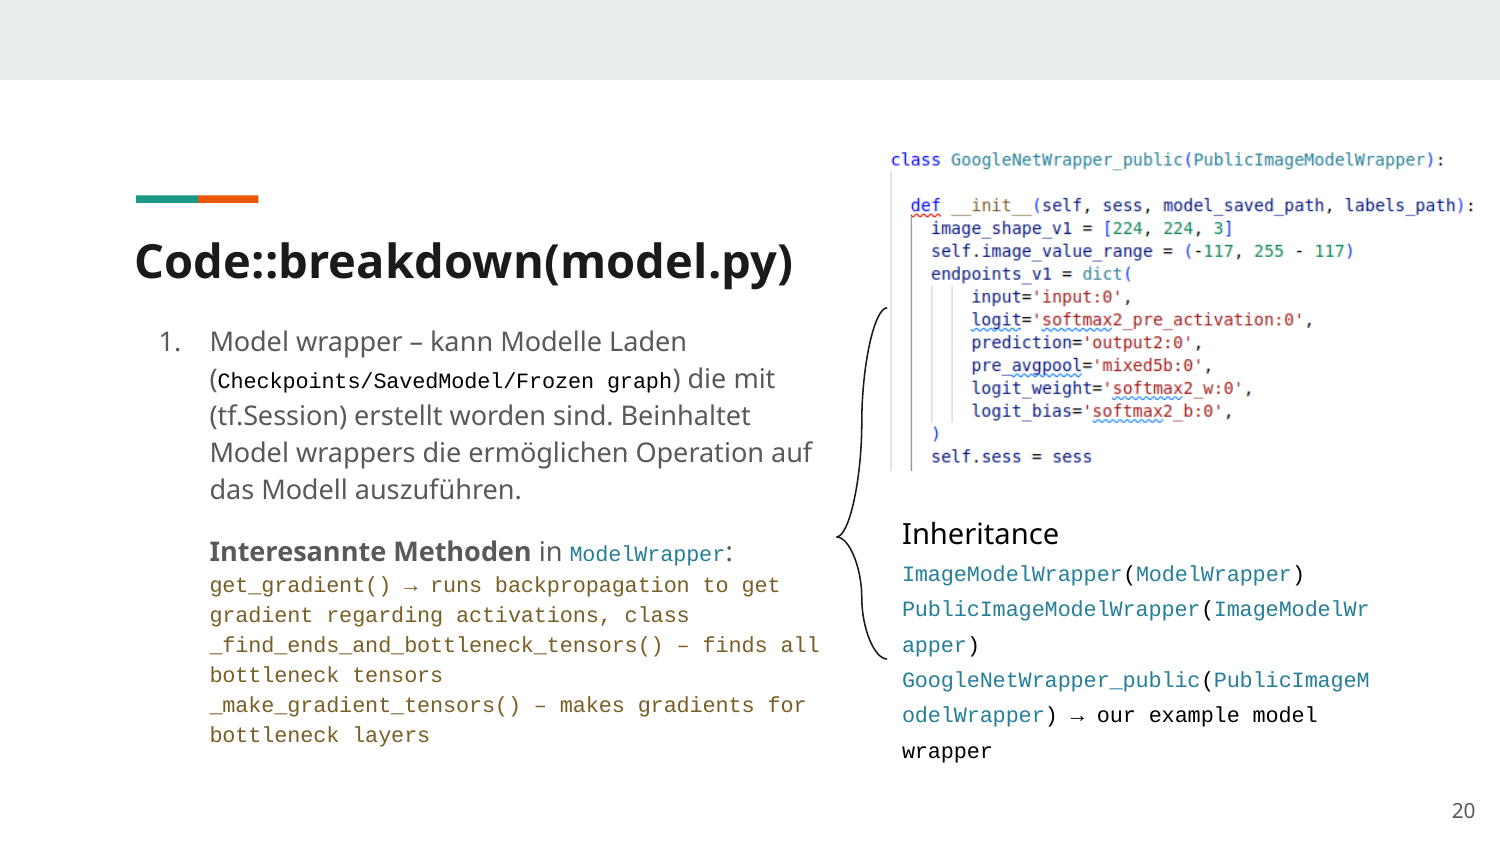

# Code::breakdown(model.py)
Model wrapper – kann Modelle Laden (Checkpoints/SavedModel/Frozen graph) die mit (tf.Session) erstellt worden sind. Beinhaltet Model wrappers die ermöglichen Operation auf das Modell auszuführen.
Interesannte Methoden in ModelWrapper:
get_gradient() → runs backpropagation to get gradient regarding activations, class
_find_ends_and_bottleneck_tensors() – finds all bottleneck tensors
_make_gradient_tensors() – makes gradients for bottleneck layers
Inheritance
ImageModelWrapper(ModelWrapper)
PublicImageModelWrapper(ImageModelWrapper)
GoogleNetWrapper_public(PublicImageModelWrapper) → our example model wrapper